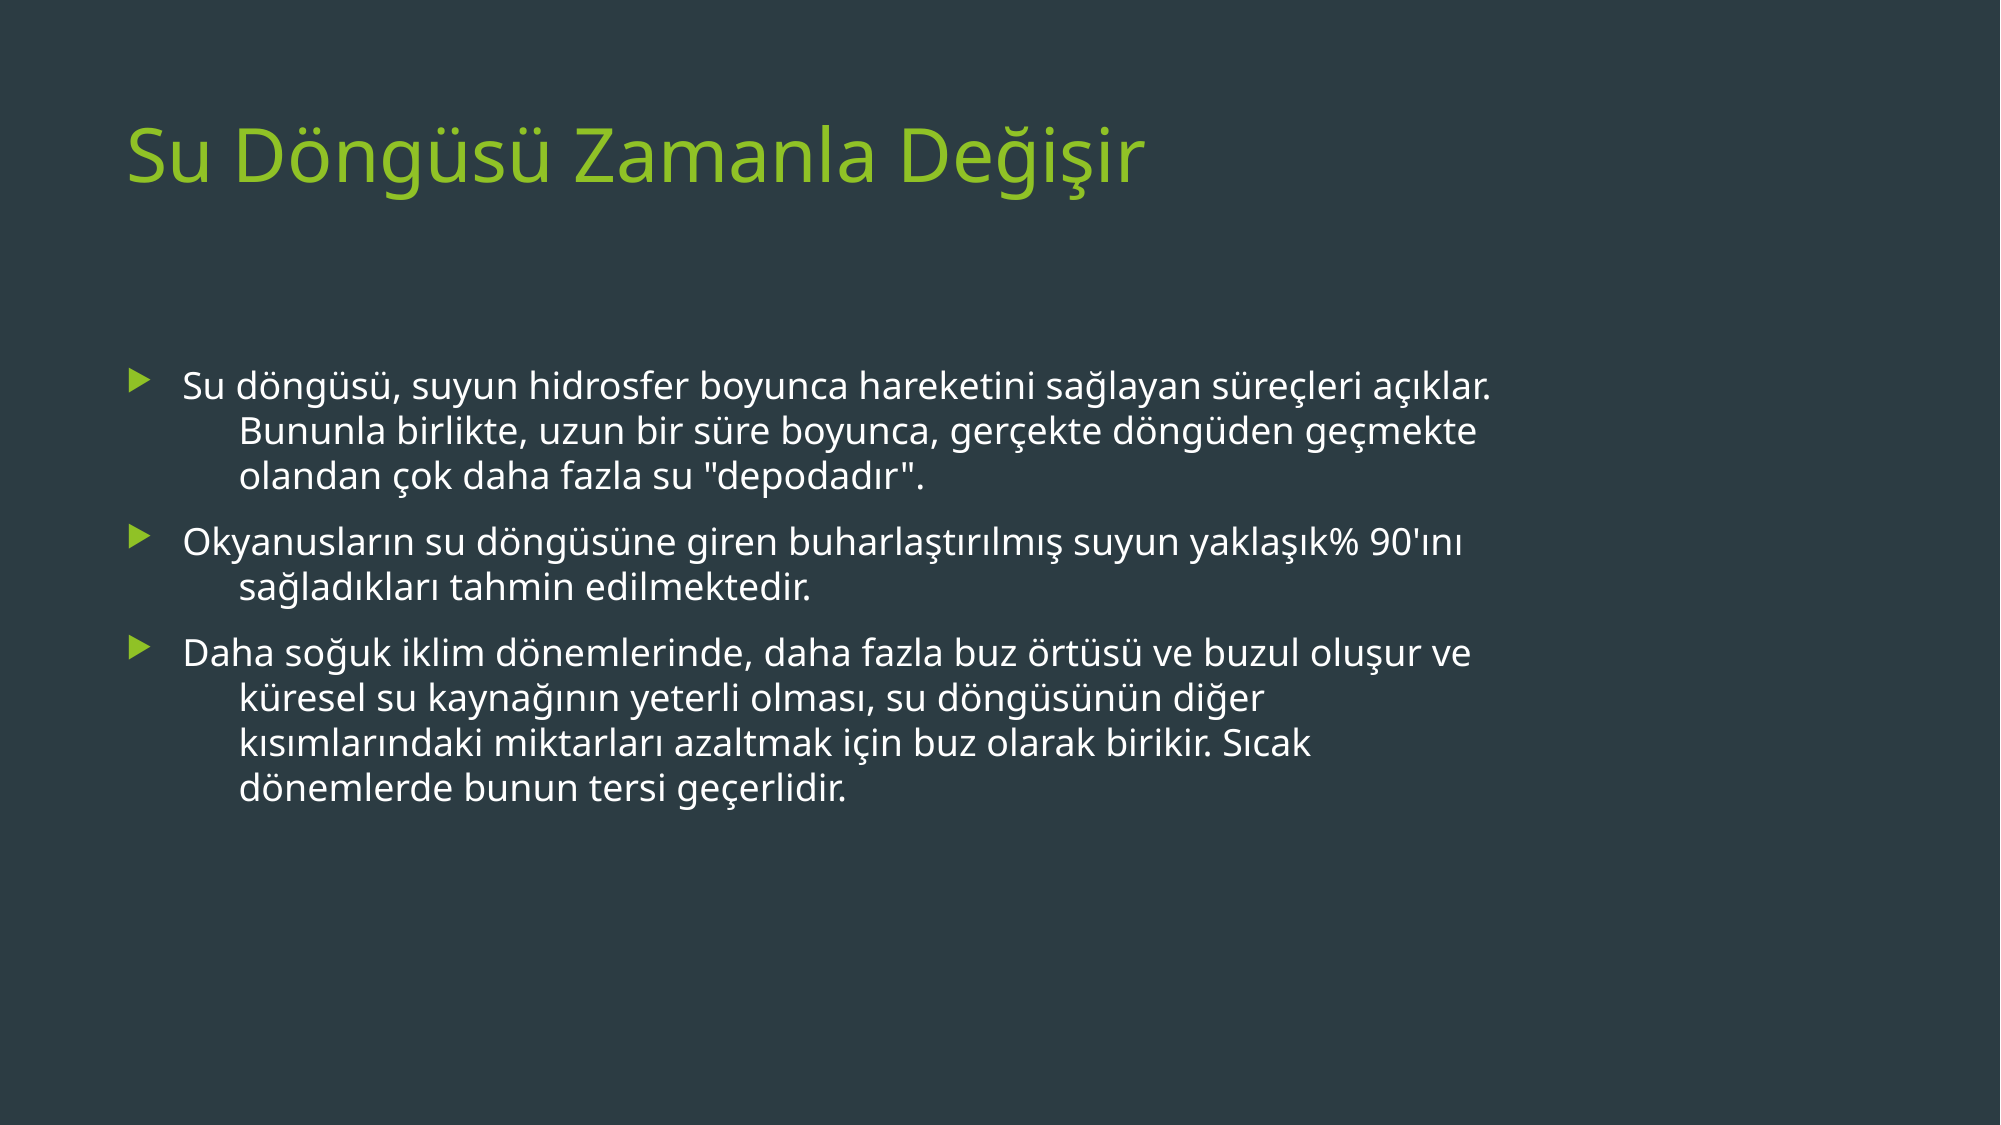

# Su Döngüsü Zamanla Değişir
Su döngüsü, suyun hidrosfer boyunca hareketini sağlayan süreçleri açıklar. Bununla birlikte, uzun bir süre boyunca, gerçekte döngüden geçmekte olandan çok daha fazla su "depodadır".
Okyanusların su döngüsüne giren buharlaştırılmış suyun yaklaşık% 90'ını sağladıkları tahmin edilmektedir.
Daha soğuk iklim dönemlerinde, daha fazla buz örtüsü ve buzul oluşur ve küresel su kaynağının yeterli olması, su döngüsünün diğer kısımlarındaki miktarları azaltmak için buz olarak birikir. Sıcak dönemlerde bunun tersi geçerlidir.